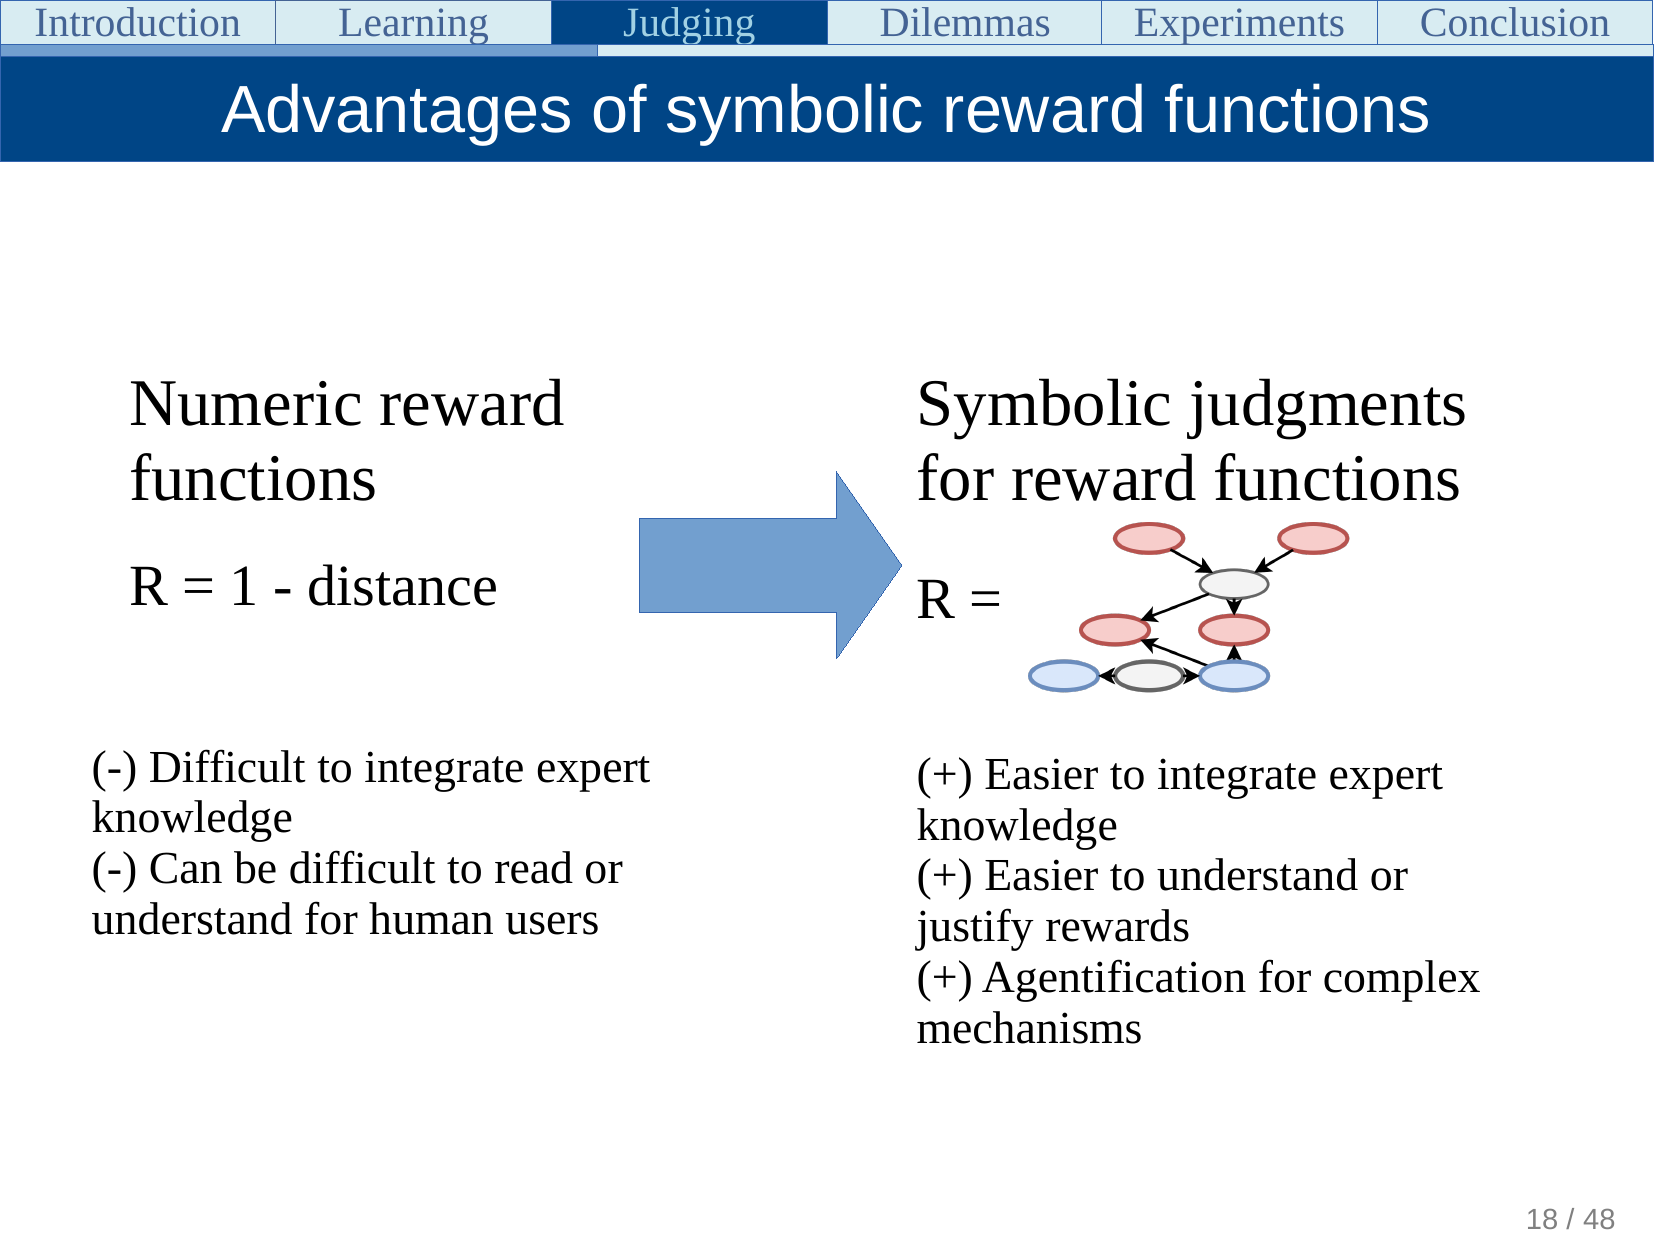

# Advantages of symbolic reward functions
Numeric reward functions
Symbolic judgments for reward functions
R =
(+) Easier to integrate expert knowledge
(+) Easier to understand or justify rewards
(+) Agentification for complex mechanisms
R = 1 - distance
(-) Difficult to integrate expert knowledge
(-) Can be difficult to read or understand for human users